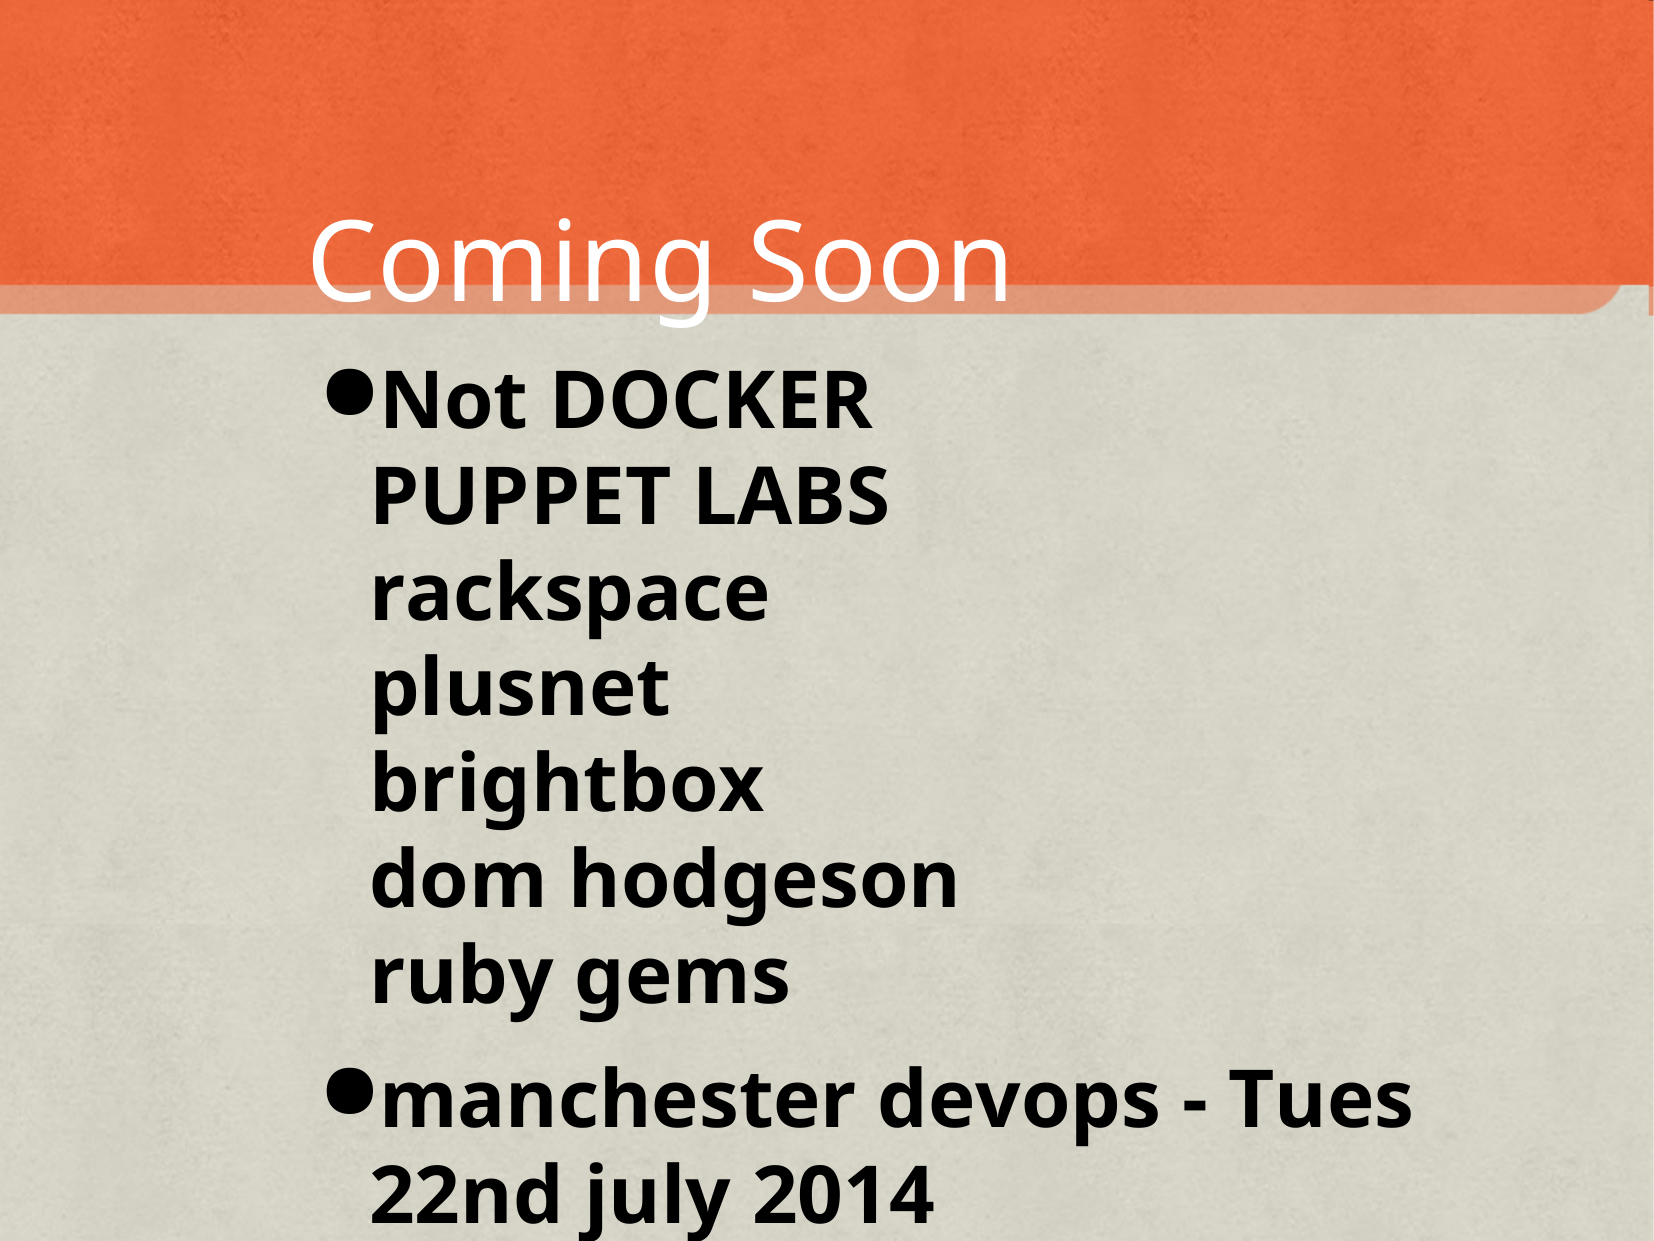

# Coming Soon
Not DOCKER
PUPPET LABS
rackspace
plusnet
brightbox
dom hodgeson
ruby gems
manchester devops - Tues 22nd july 2014